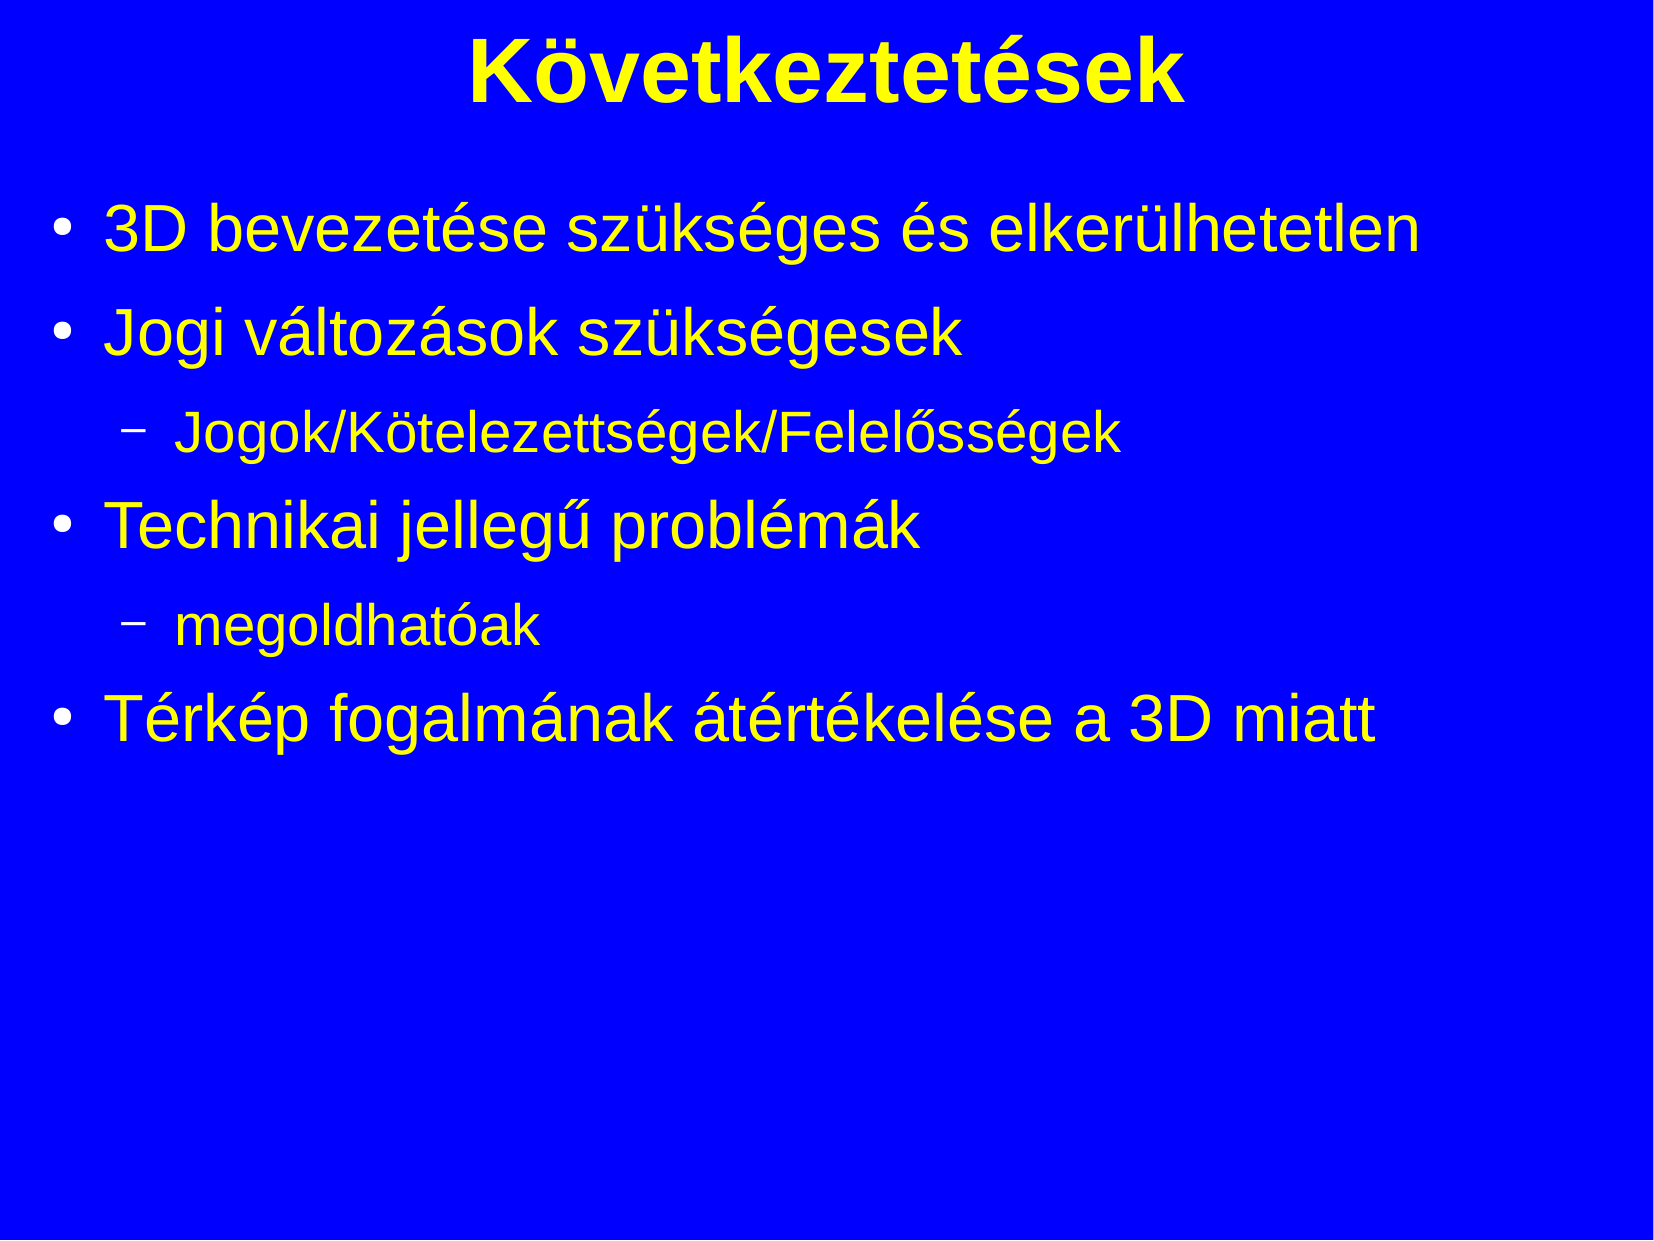

# Következtetések
3D bevezetése szükséges és elkerülhetetlen
Jogi változások szükségesek
Jogok/Kötelezettségek/Felelősségek
Technikai jellegű problémák
megoldhatóak
Térkép fogalmának átértékelése a 3D miatt